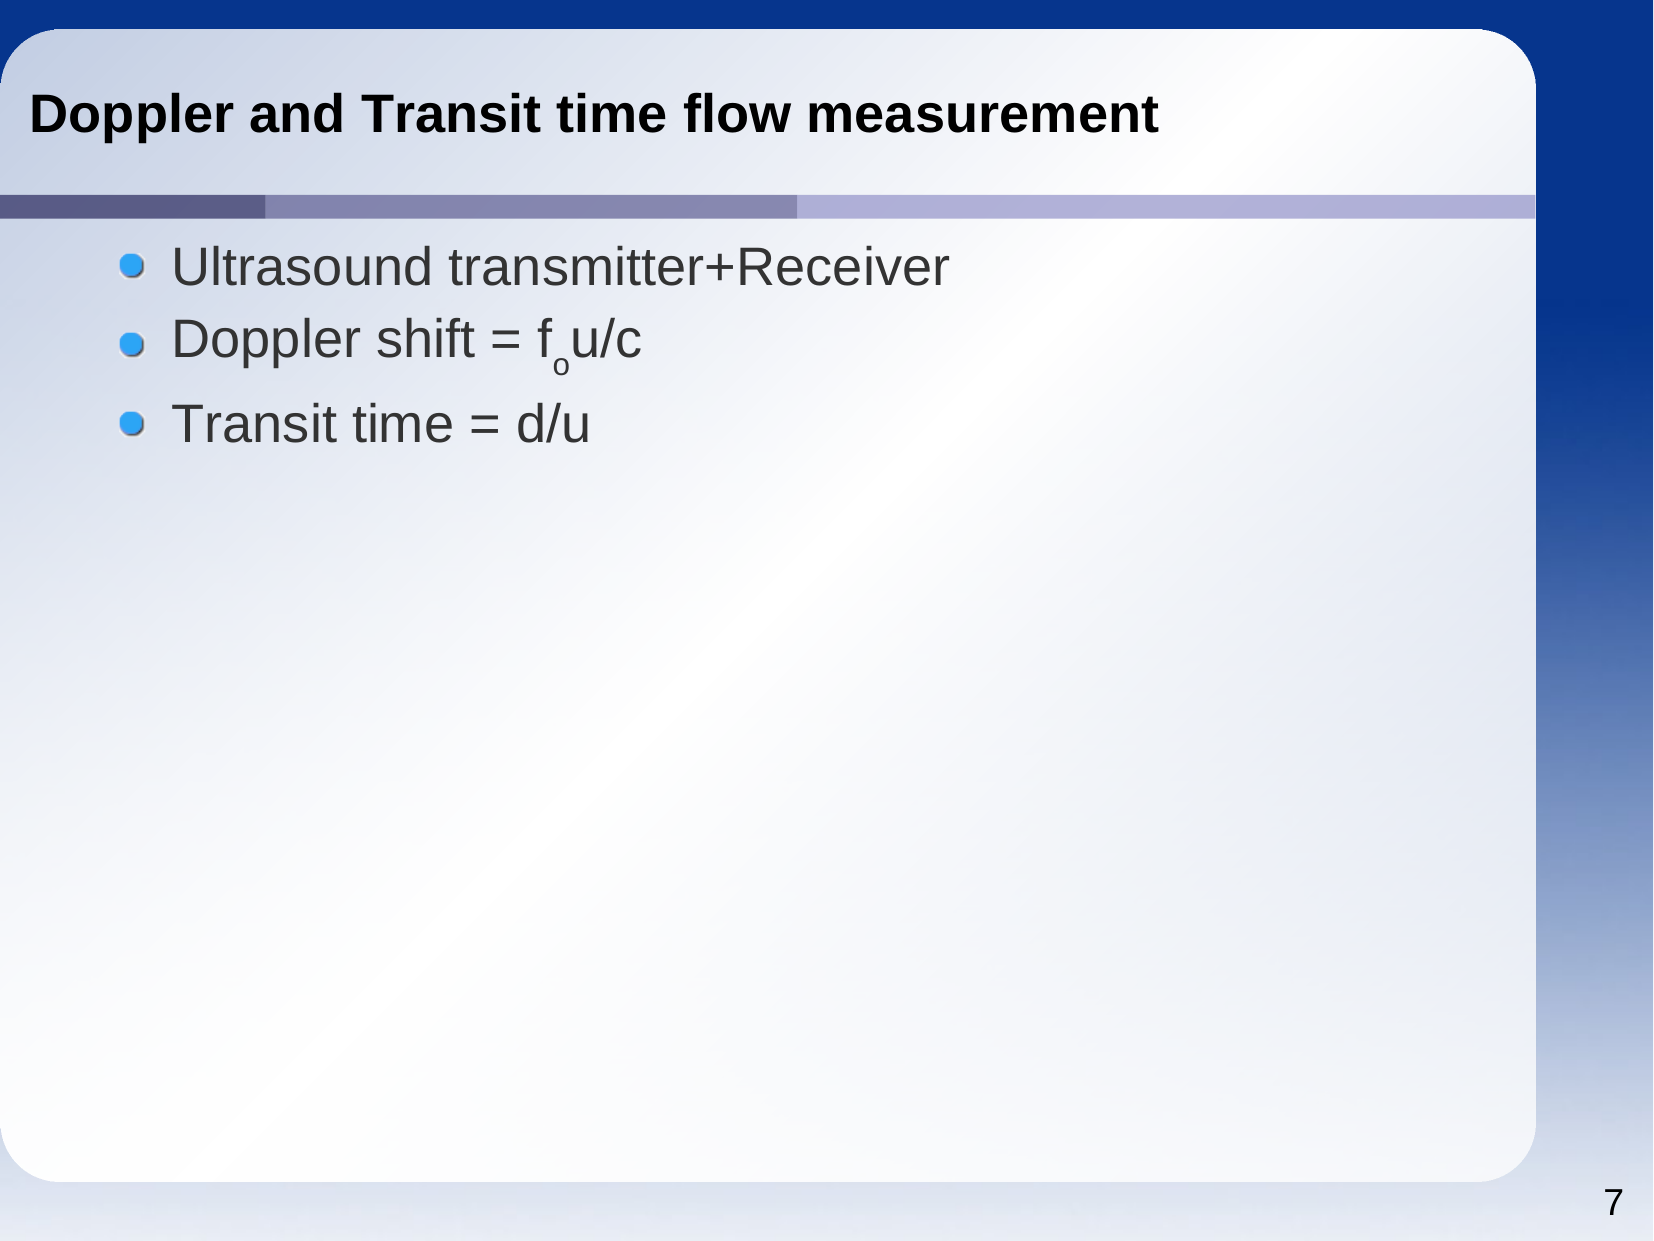

# Doppler and Transit time flow measurement
Ultrasound transmitter+Receiver
Doppler shift = fou/c
Transit time = d/u
7